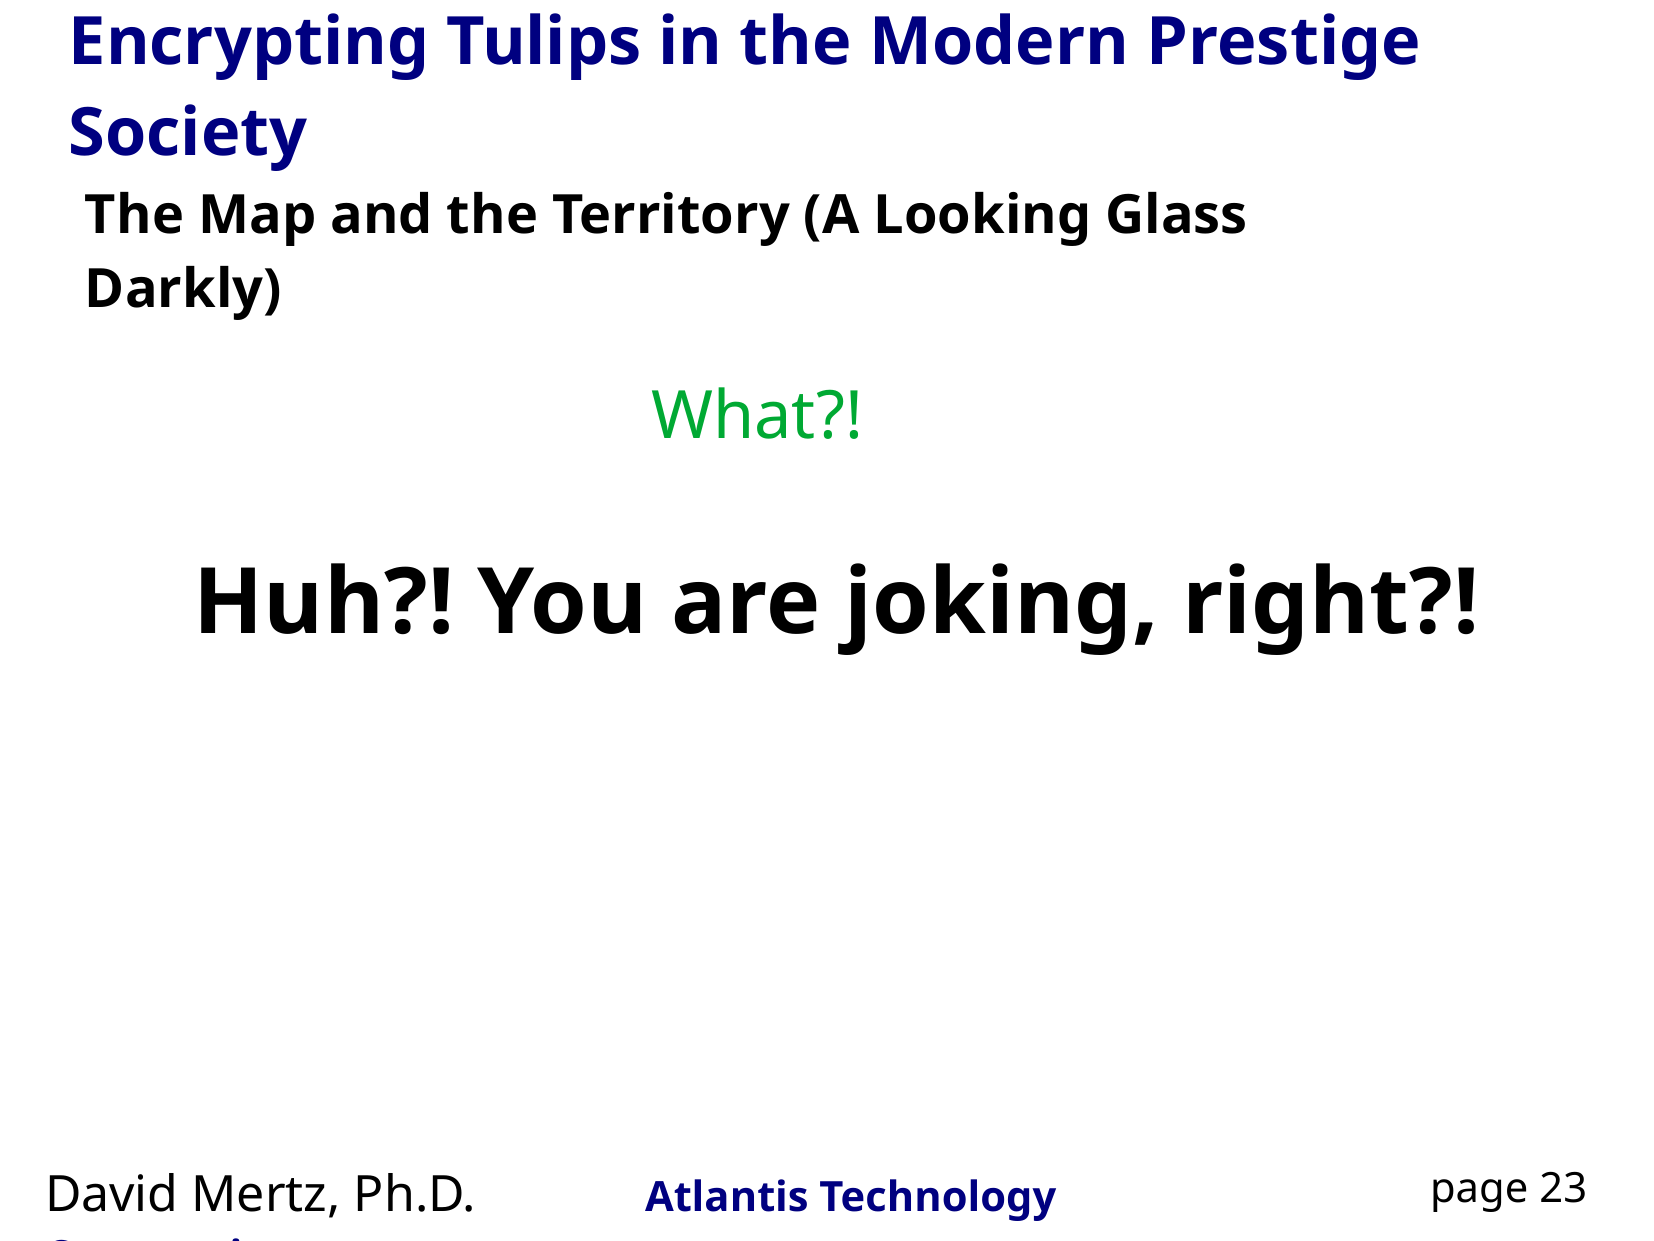

# The Map and the Territory (A Looking Glass Darkly)
What?!
Huh?! You are joking, right?!